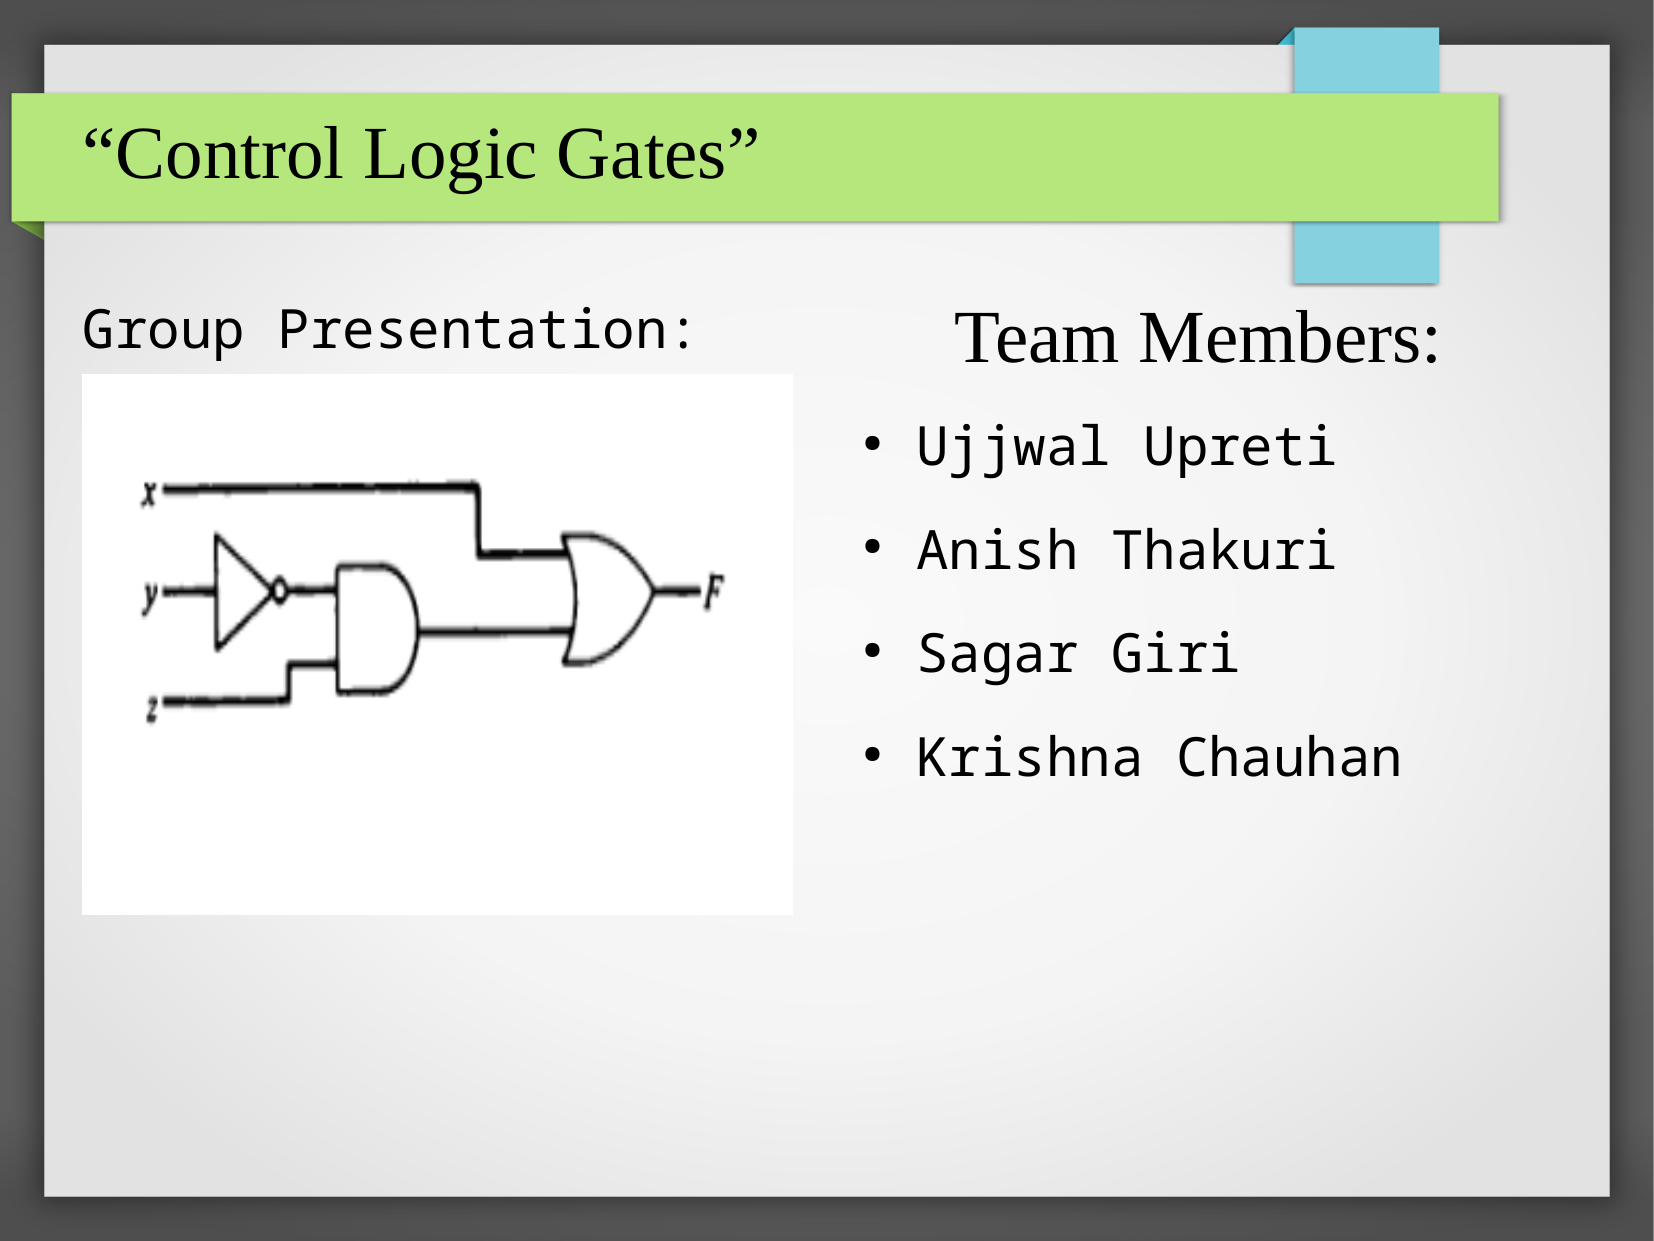

# “Control Logic Gates”
Group Presentation:
Team Members:
Ujjwal Upreti
Anish Thakuri
Sagar Giri
Krishna Chauhan